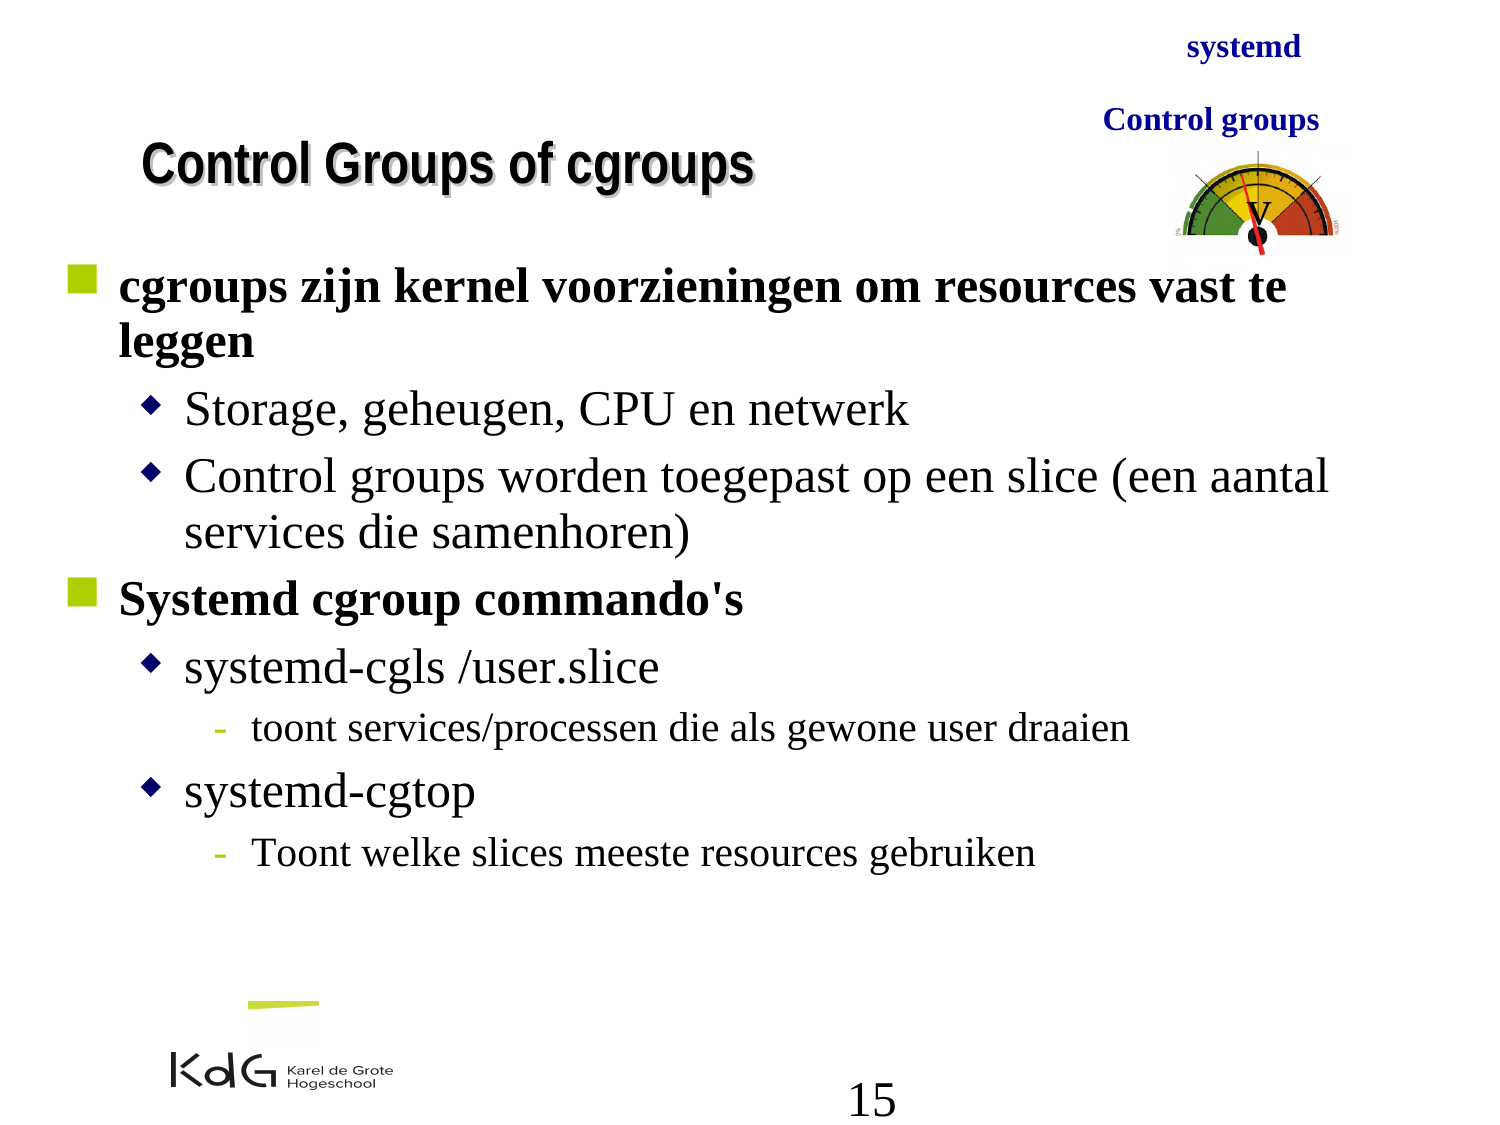

# Control Groups of cgroups
Control groups
v
cgroups zijn kernel voorzieningen om resources vast te leggen
Storage, geheugen, CPU en netwerk
Control groups worden toegepast op een slice (een aantal services die samenhoren)
Systemd cgroup commando's
systemd-cgls /user.slice
toont services/processen die als gewone user draaien
systemd-cgtop
Toont welke slices meeste resources gebruiken